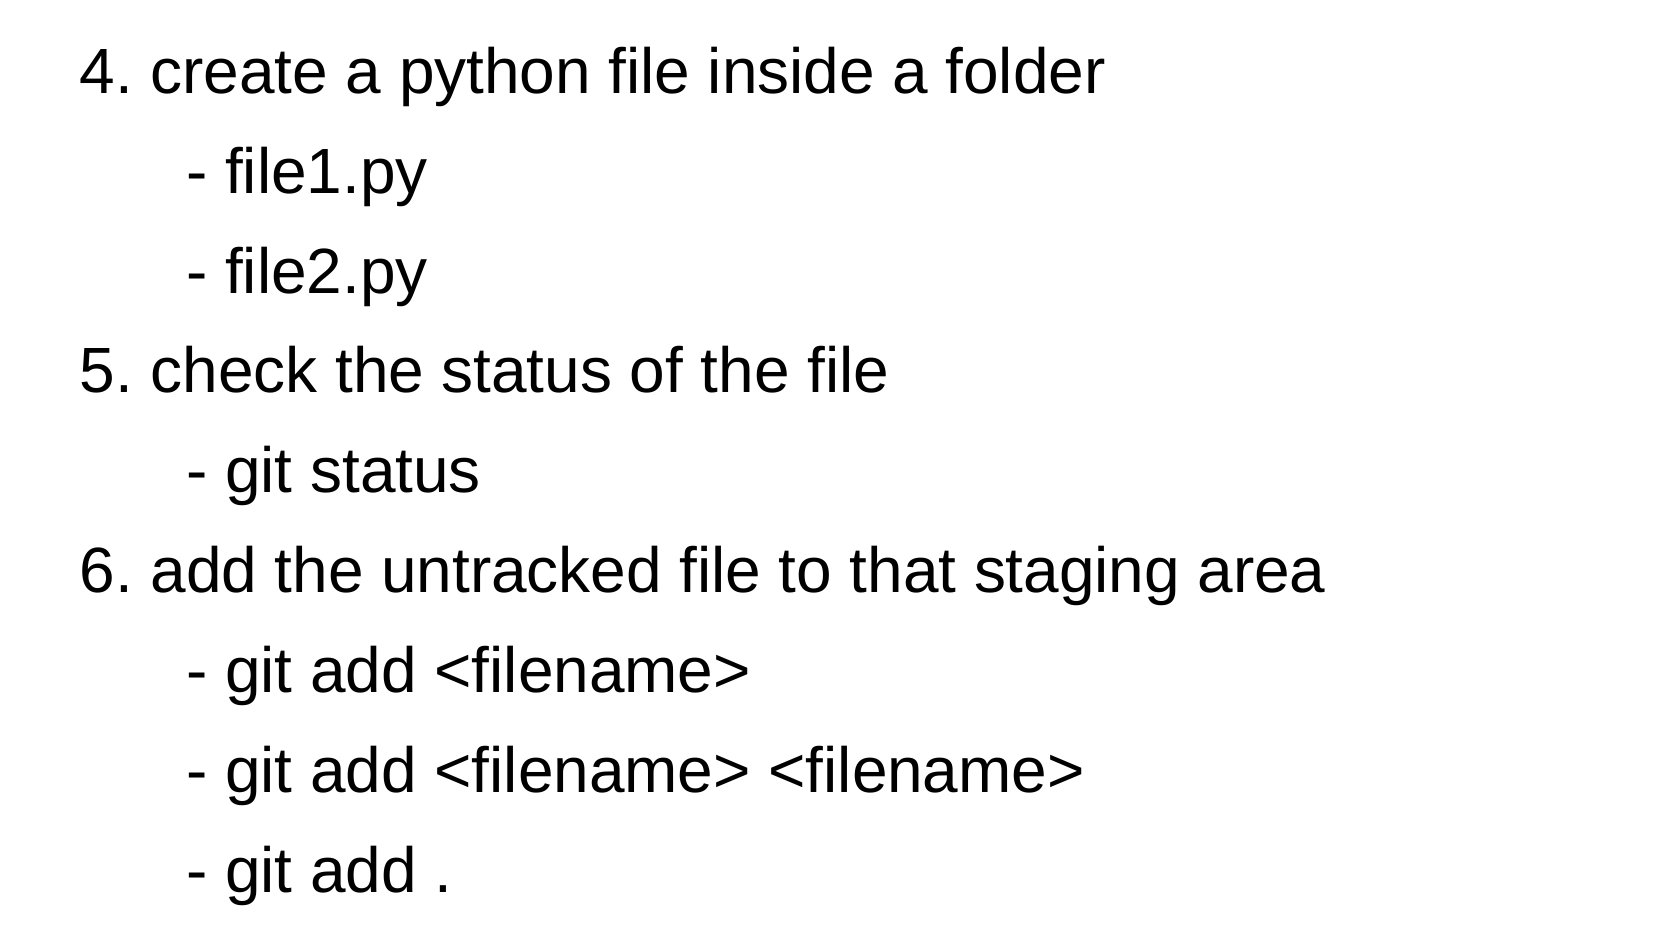

# 4. create a python file inside a folder
 - file1.py
 - file2.py
5. check the status of the file
 - git status
6. add the untracked file to that staging area
 - git add <filename>
 - git add <filename> <filename>
 - git add .